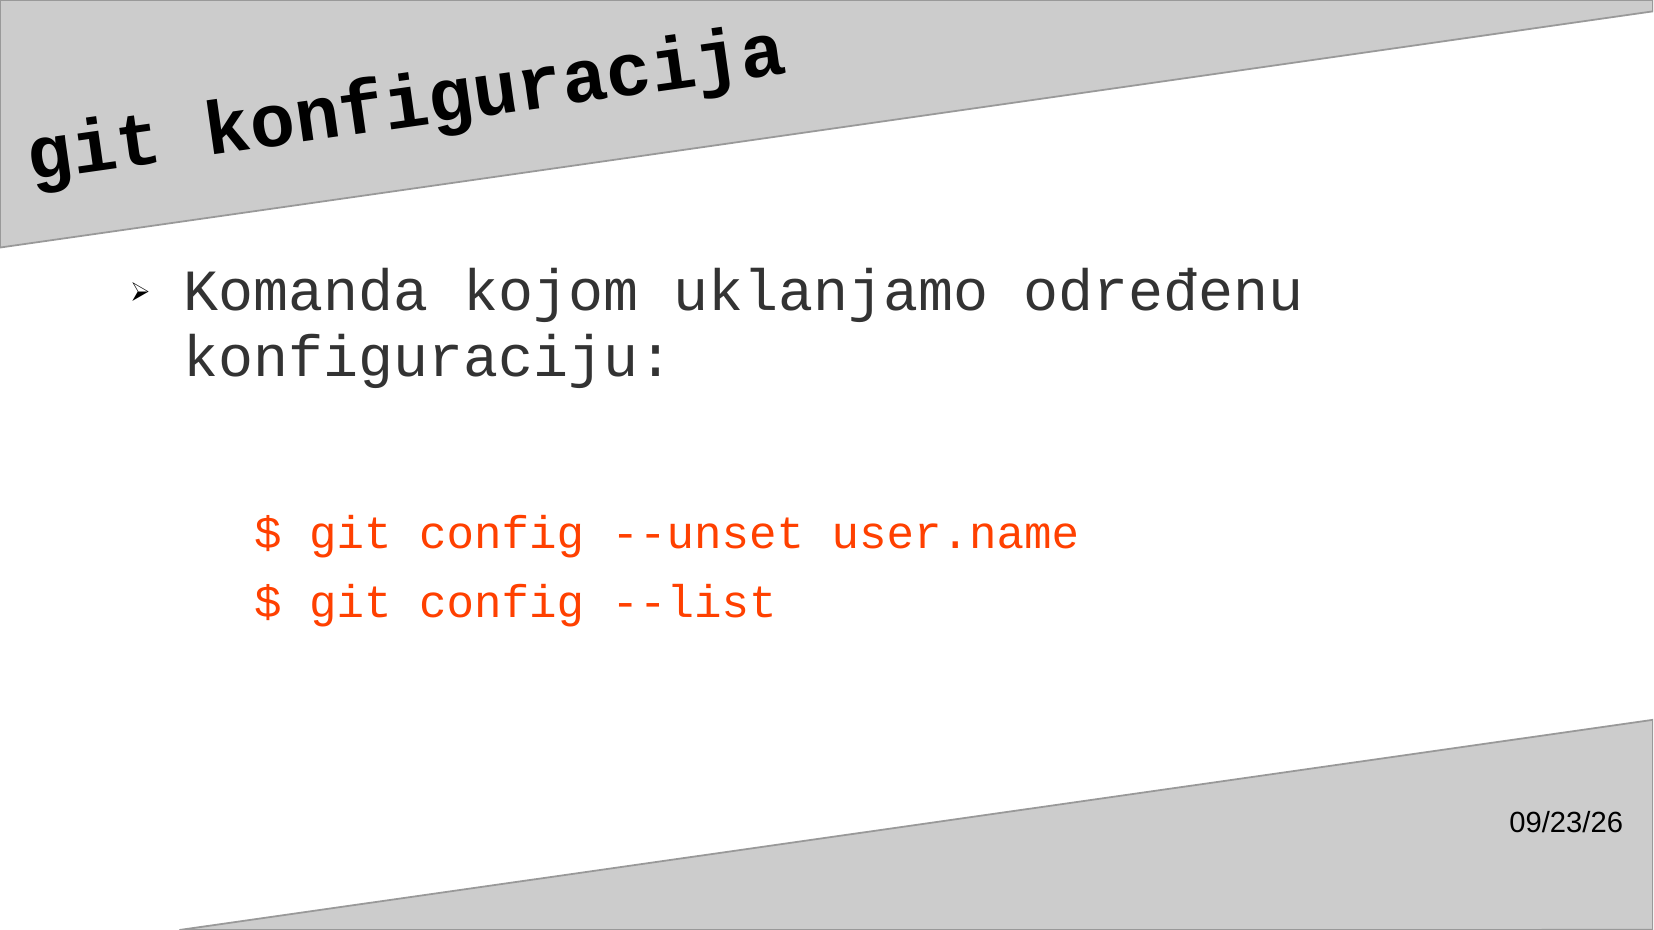

# git konfiguracija
Komanda kojom uklanjamo određenu konfiguraciju:
$ git config --unset user.name
$ git config --list
34